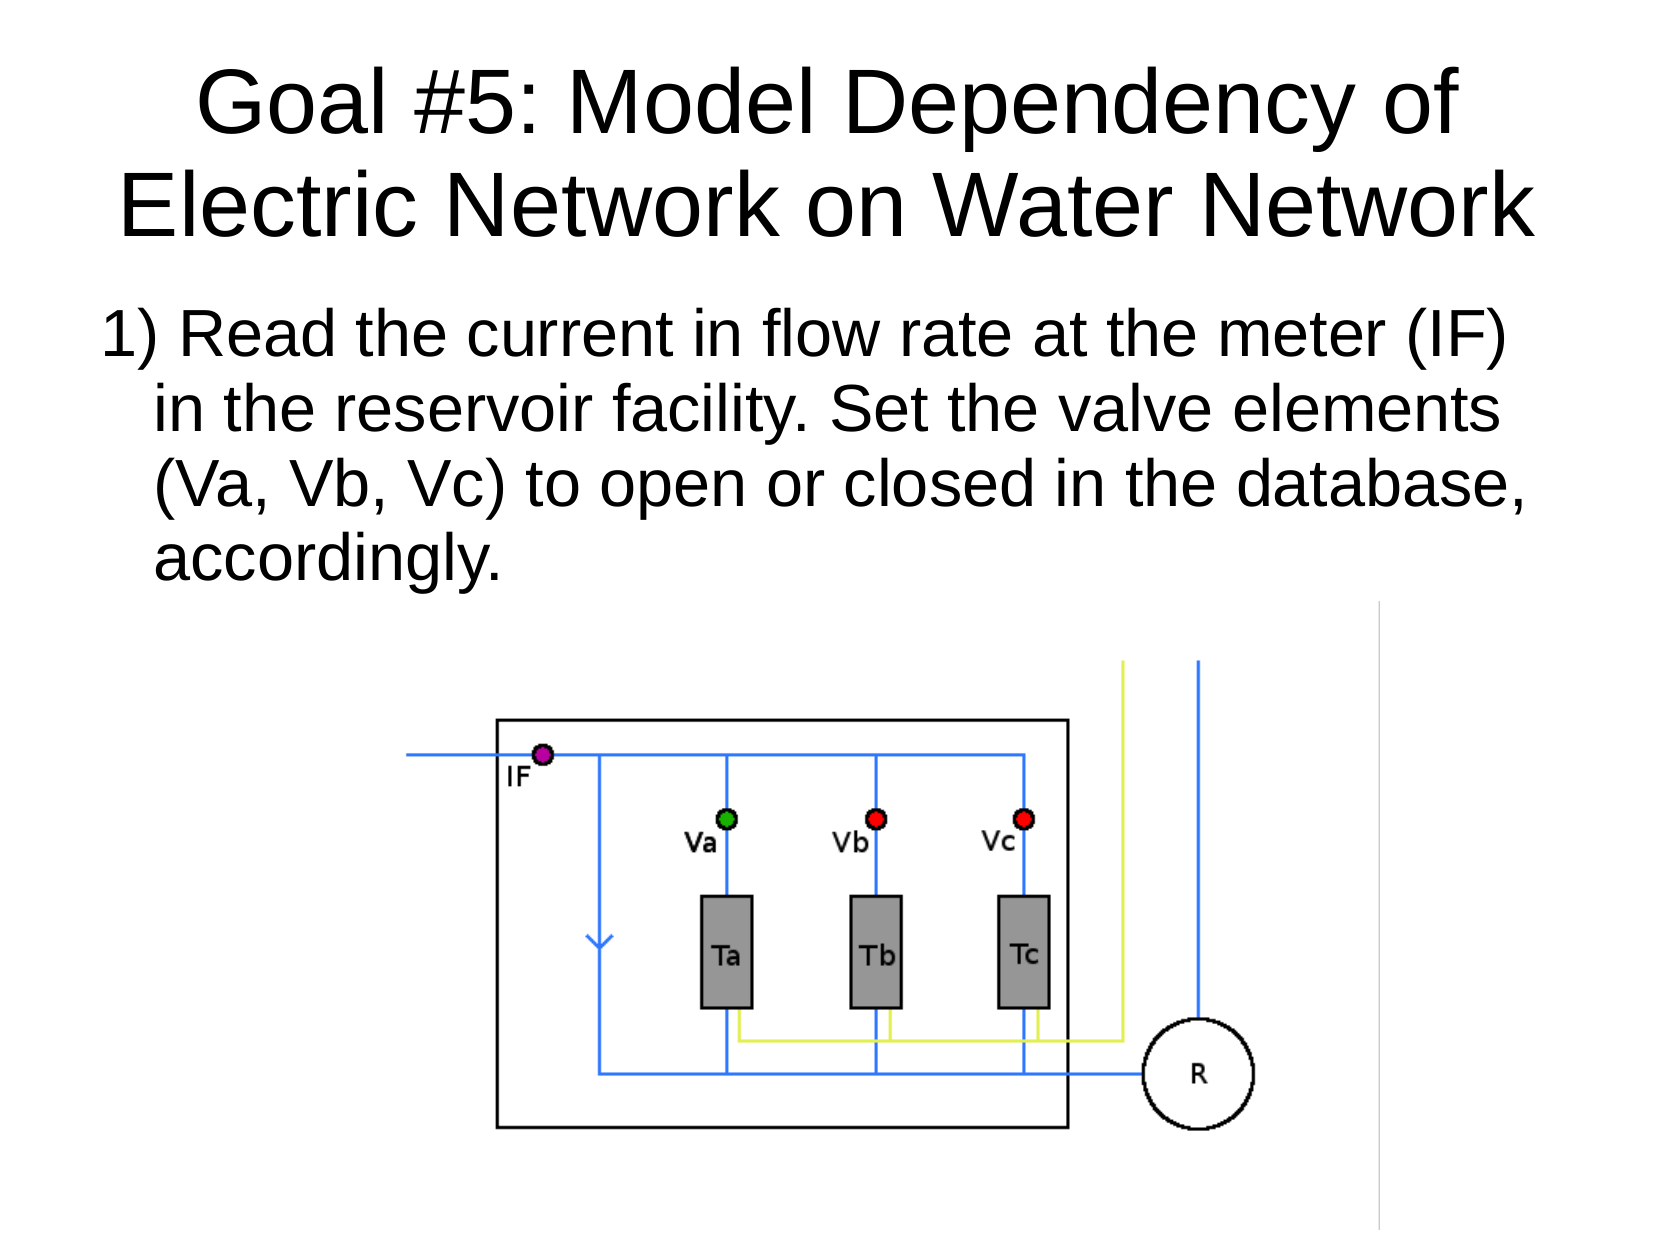

# Goal #5: Model Dependency of Electric Network on Water Network
 Read the current in flow rate at the meter (IF) in the reservoir facility. Set the valve elements (Va, Vb, Vc) to open or closed in the database, accordingly.